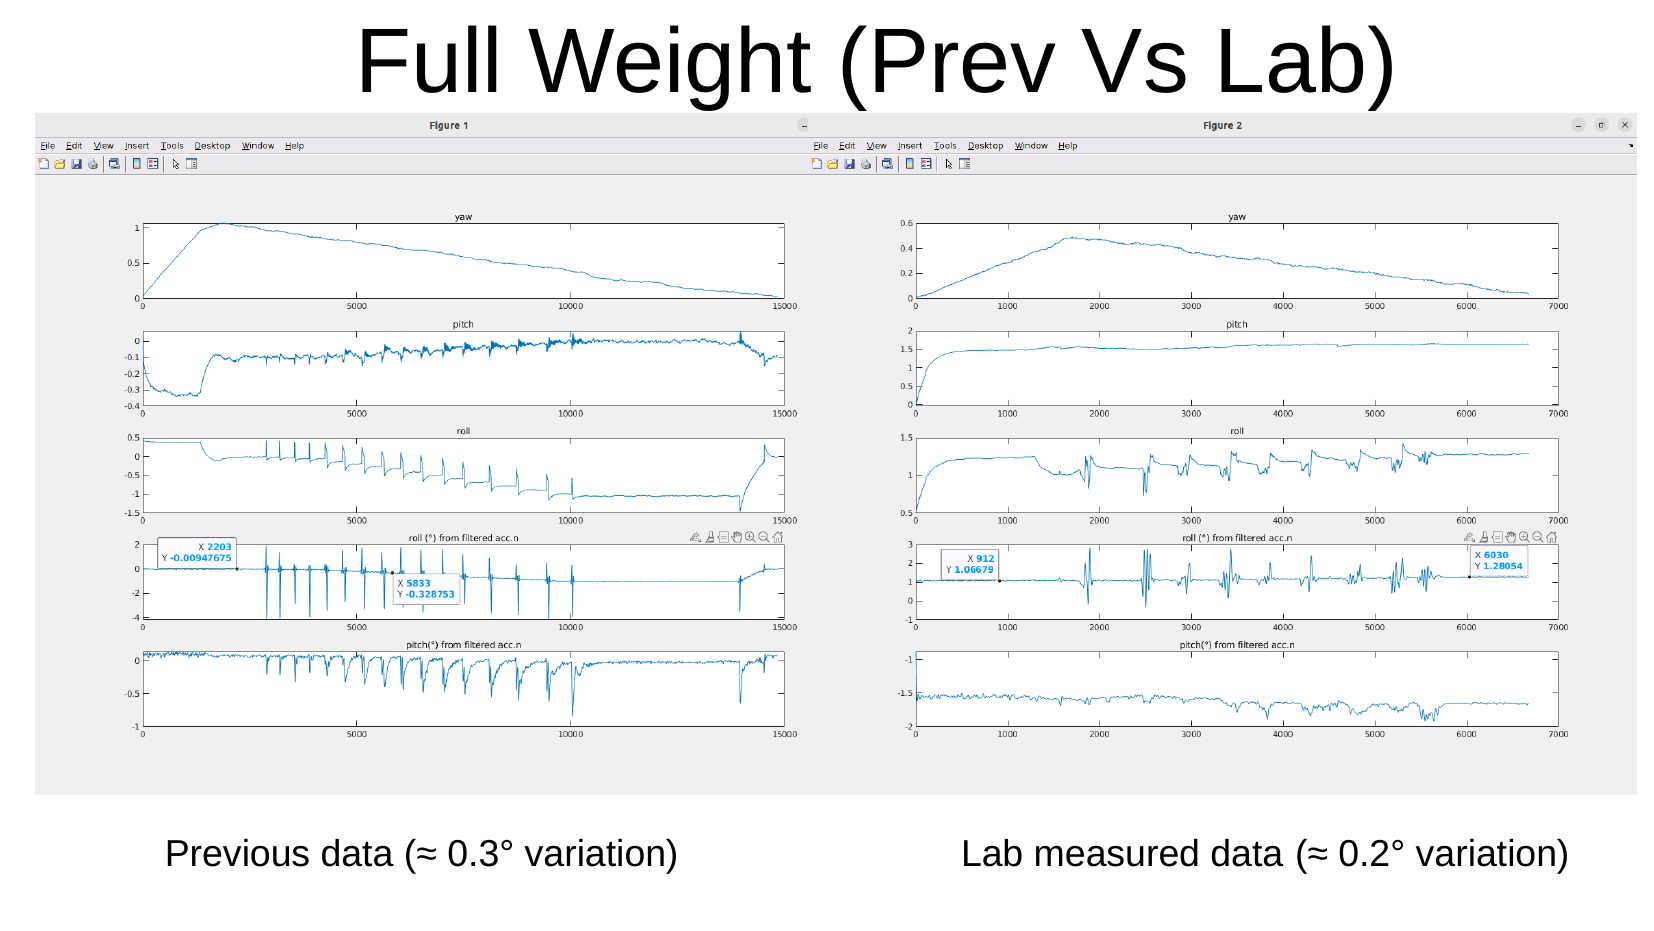

# Full Weight (Prev Vs Lab)
Previous data (≈ 0.3° variation) Lab measured data (≈ 0.2° variation)